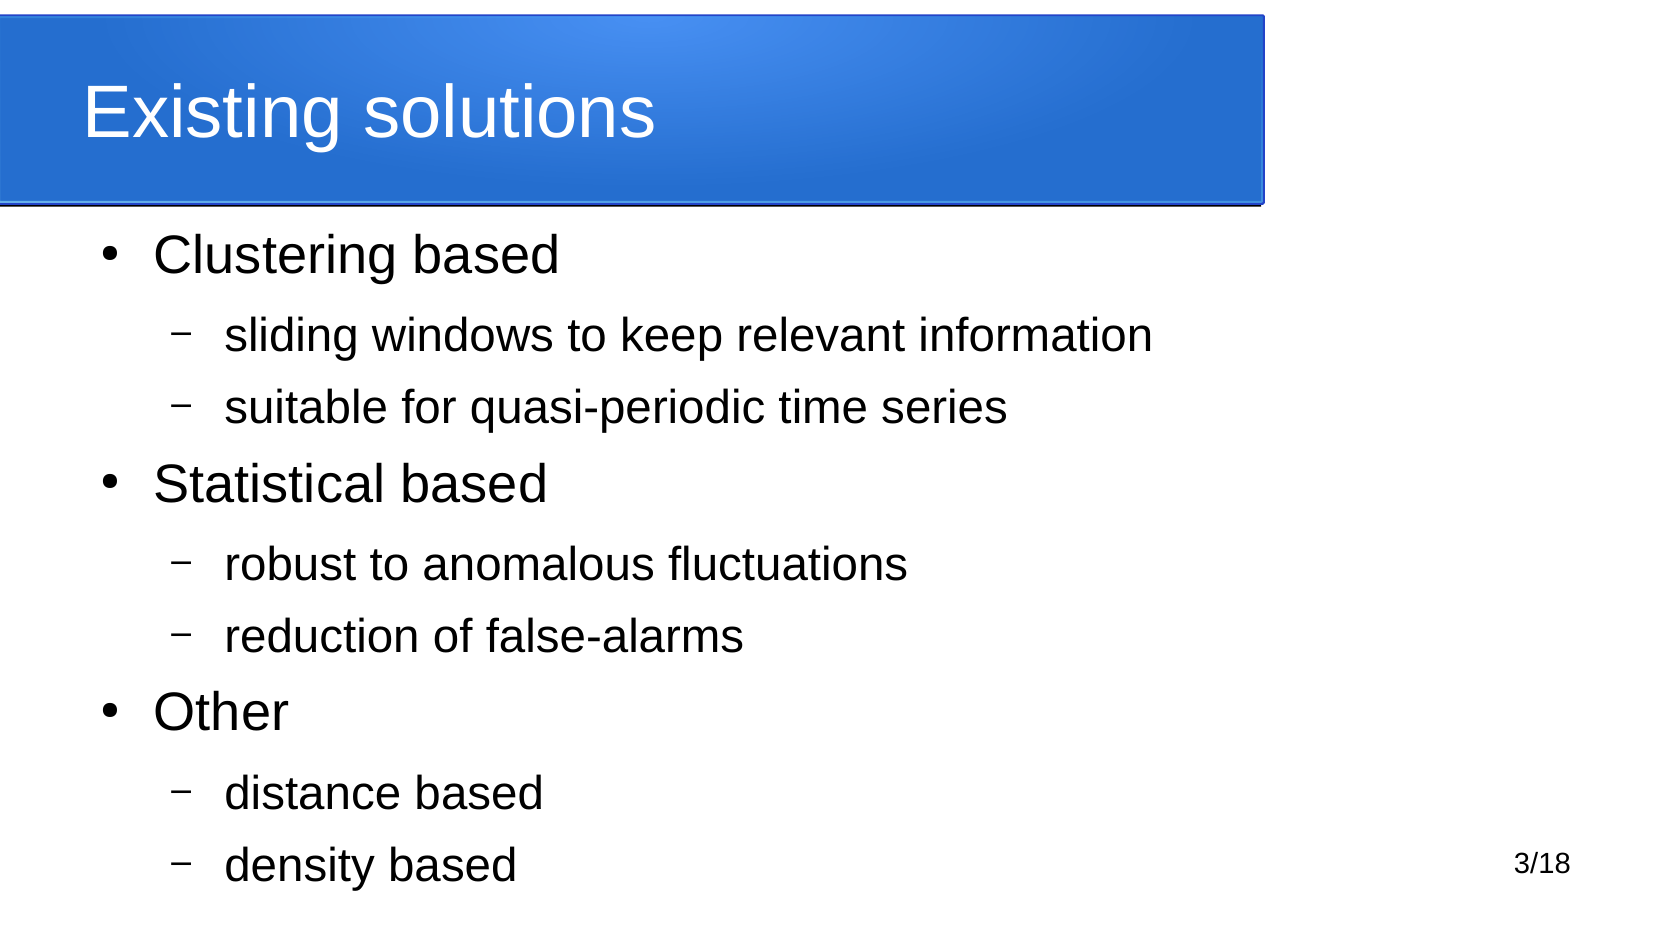

# Existing solutions
Clustering based
sliding windows to keep relevant information
suitable for quasi-periodic time series
Statistical based
robust to anomalous fluctuations
reduction of false-alarms
Other
distance based
density based
3